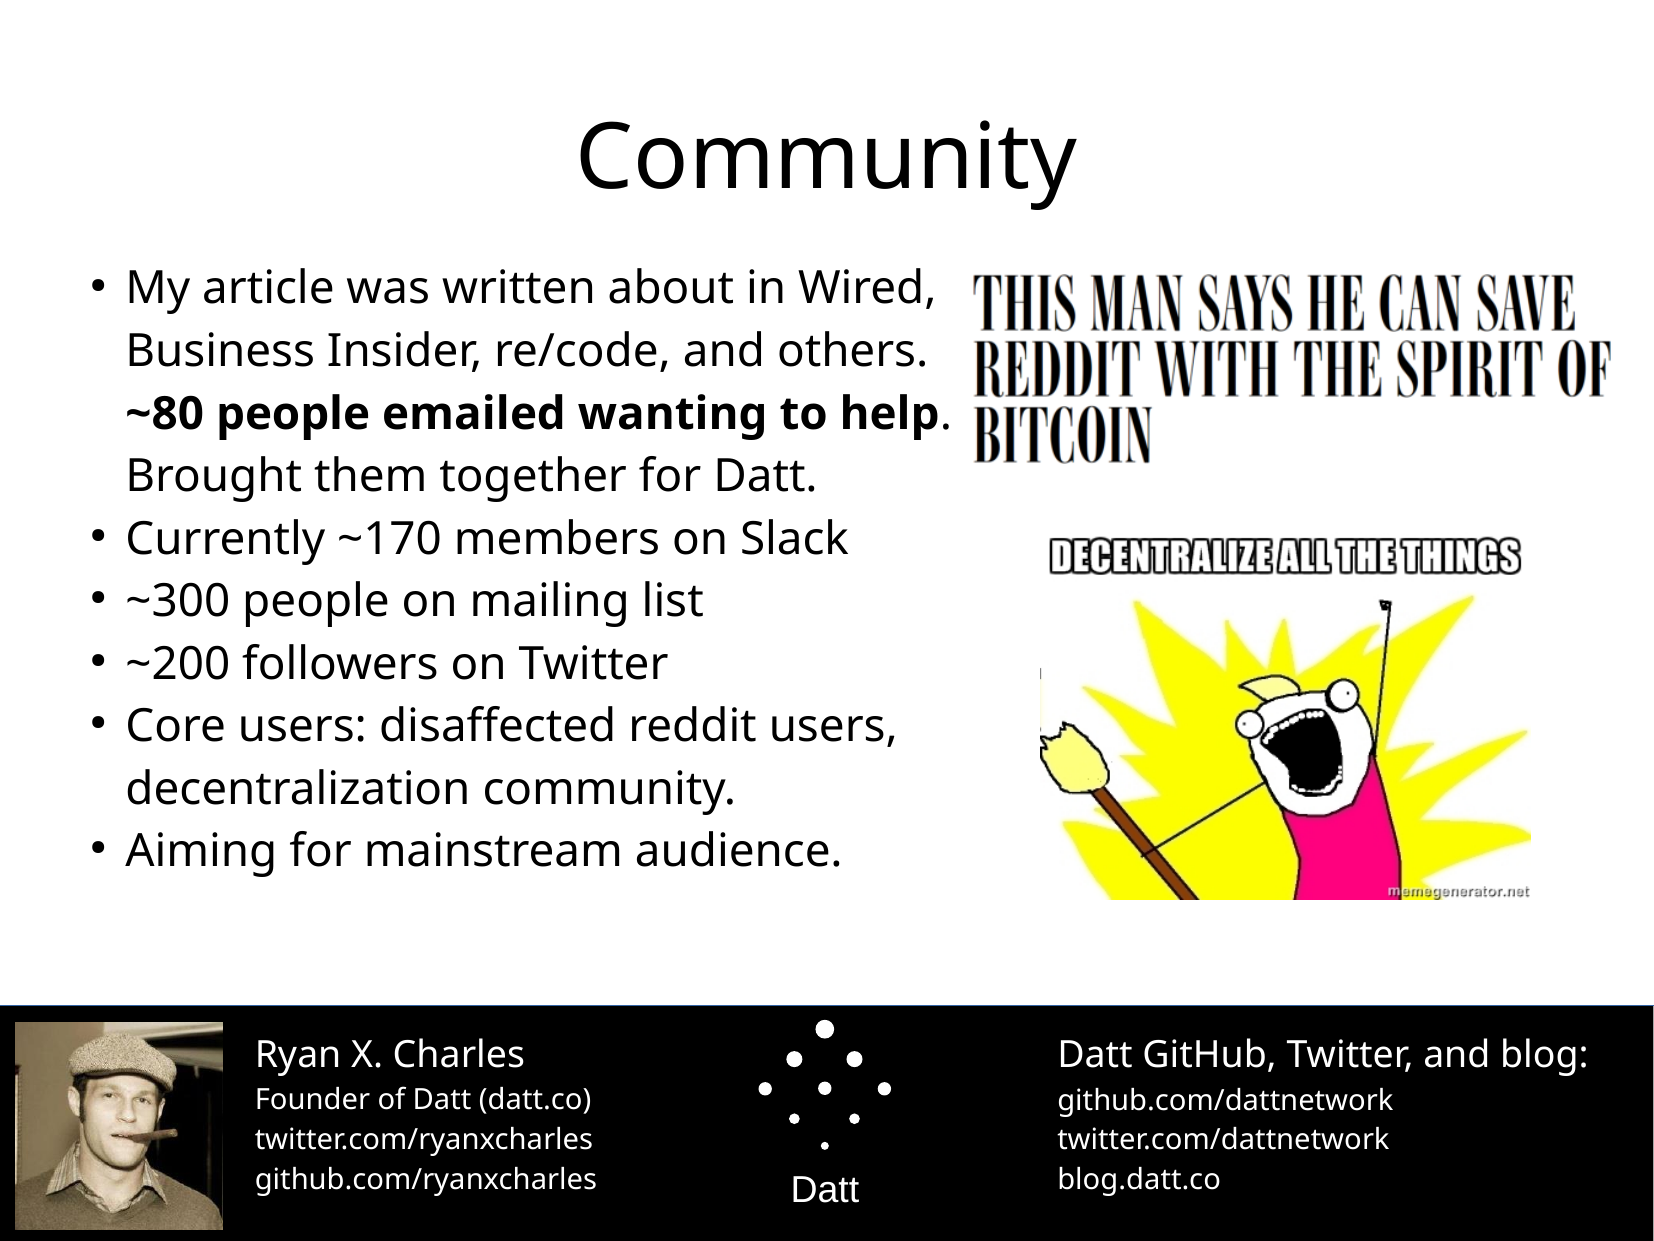

Community
# My article was written about in Wired, Business Insider, re/code, and others. ~80 people emailed wanting to help. Brought them together for Datt.
Currently ~170 members on Slack
~300 people on mailing list
~200 followers on Twitter
Core users: disaffected reddit users, decentralization community.
Aiming for mainstream audience.
Ryan X. Charles
Founder of Datt (datt.co)
twitter.com/ryanxcharles
github.com/ryanxcharles
Datt GitHub, Twitter, and blog:
github.com/dattnetwork
twitter.com/dattnetwork
blog.datt.co
Datt